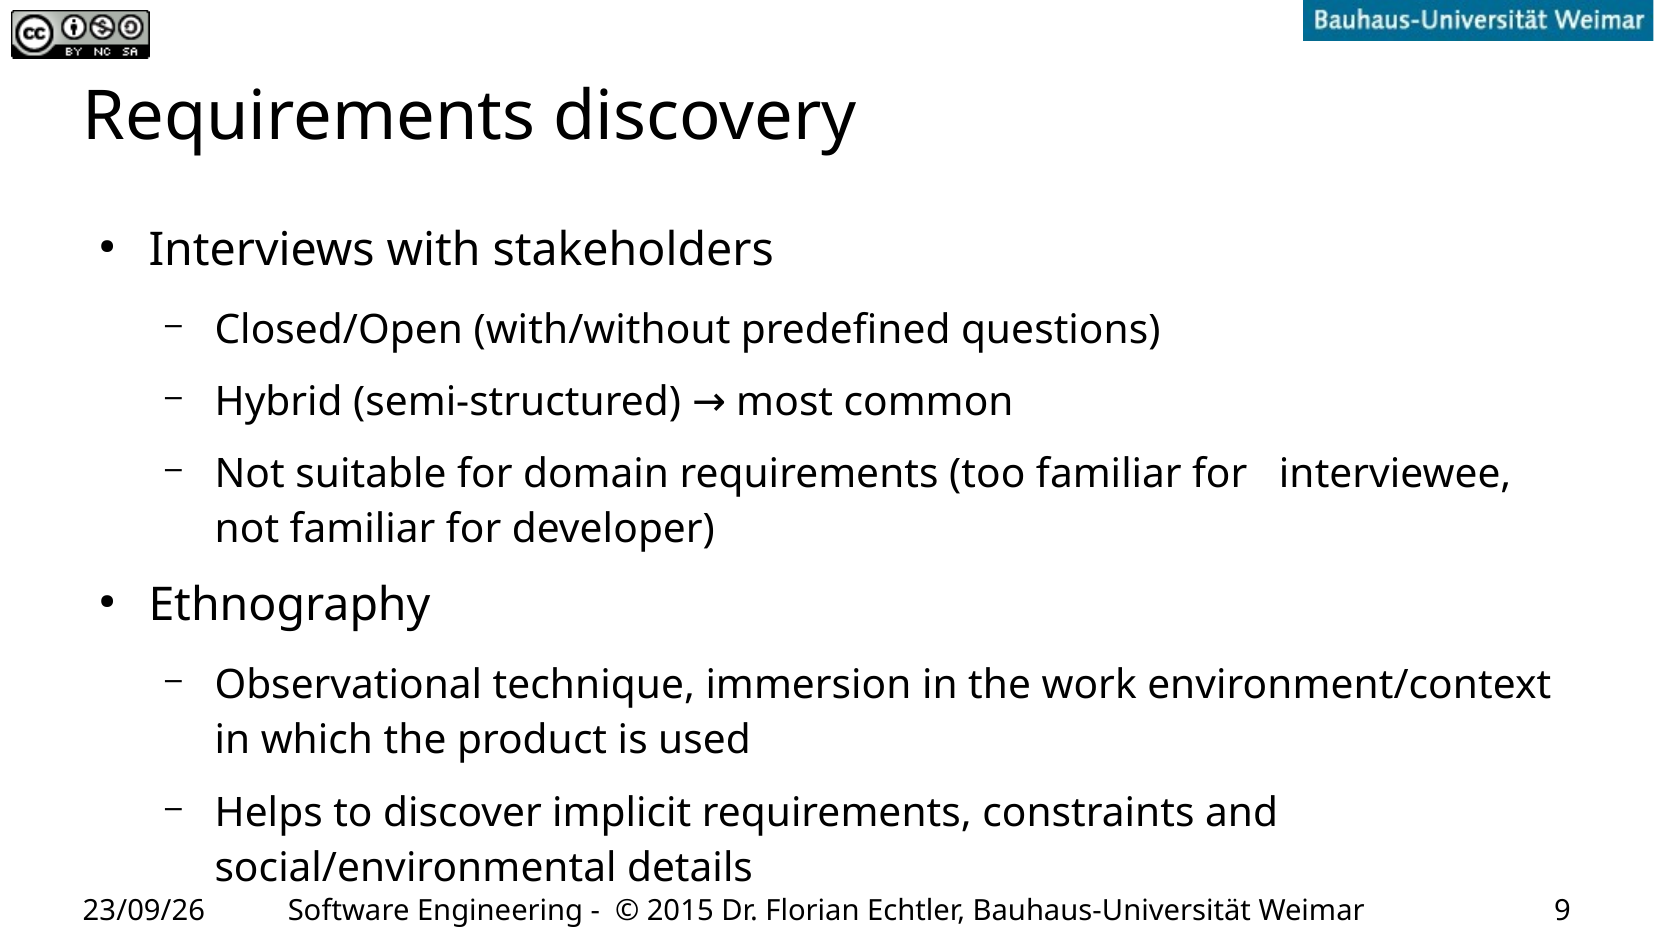

# Requirements discovery
Interviews with stakeholders
Closed/Open (with/without predefined questions)
Hybrid (semi-structured) → most common
Not suitable for domain requirements (too familiar for interviewee, not familiar for developer)
Ethnography
Observational technique, immersion in the work environment/context in which the product is used
Helps to discover implicit requirements, constraints and social/environmental details
Software Engineering - © 2015 Dr. Florian Echtler, Bauhaus-Universität Weimar
9